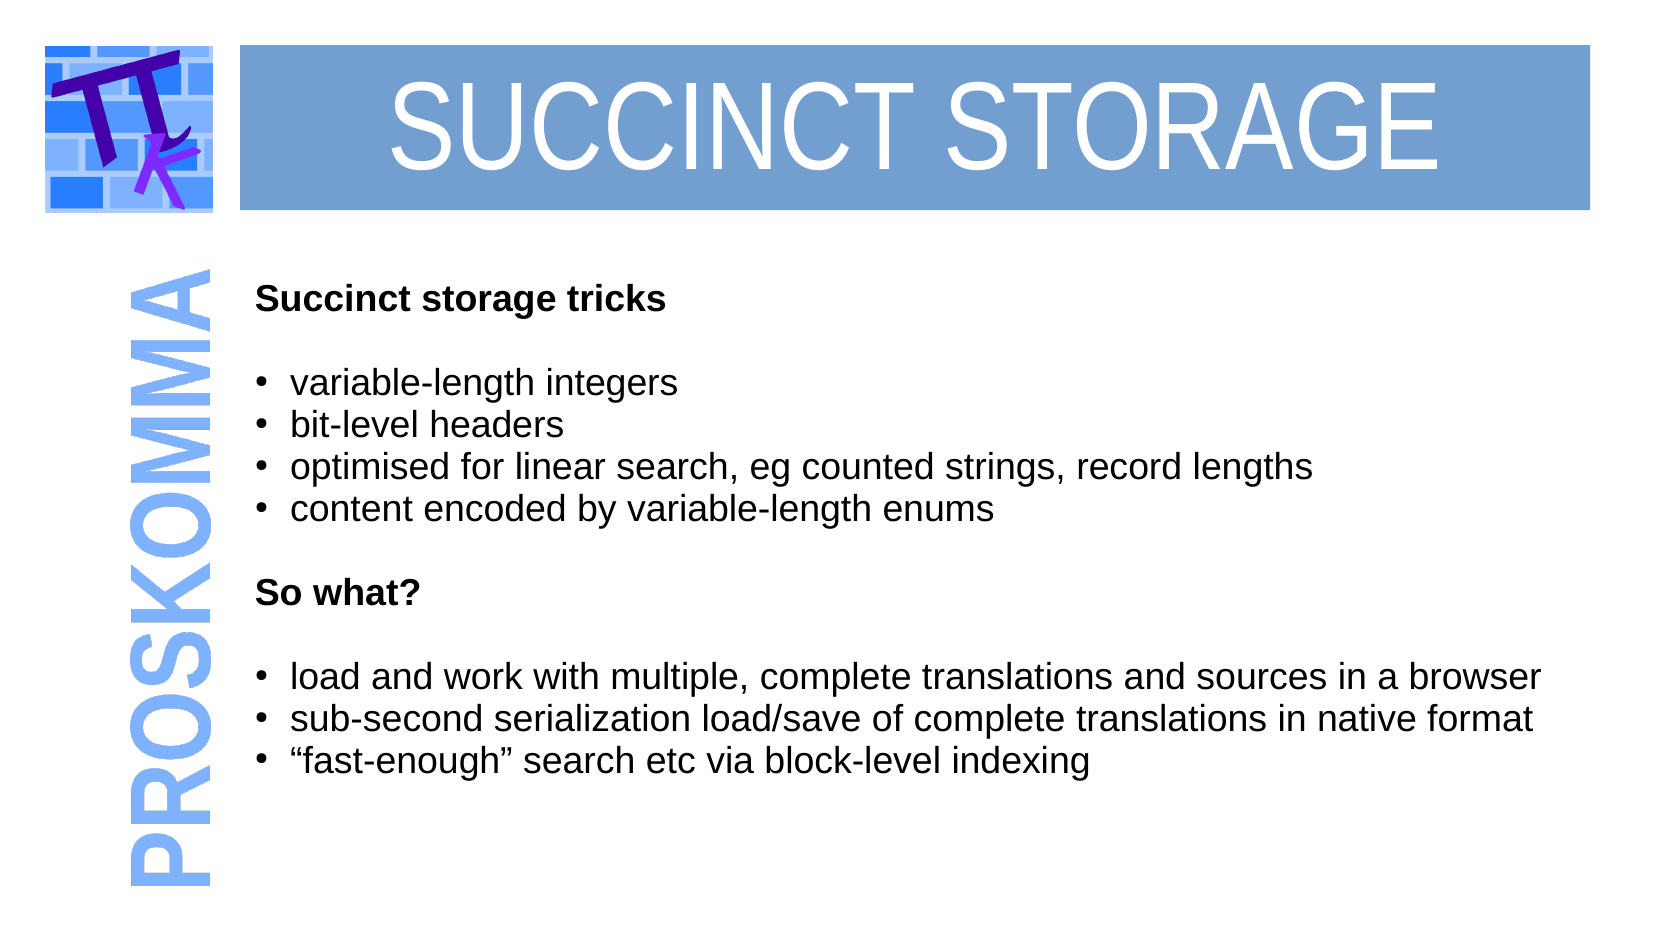

SUCCINCT STORAGE
Succinct storage tricks
variable-length integers
bit-level headers
optimised for linear search, eg counted strings, record lengths
content encoded by variable-length enums
So what?
load and work with multiple, complete translations and sources in a browser
sub-second serialization load/save of complete translations in native format
“fast-enough” search etc via block-level indexing